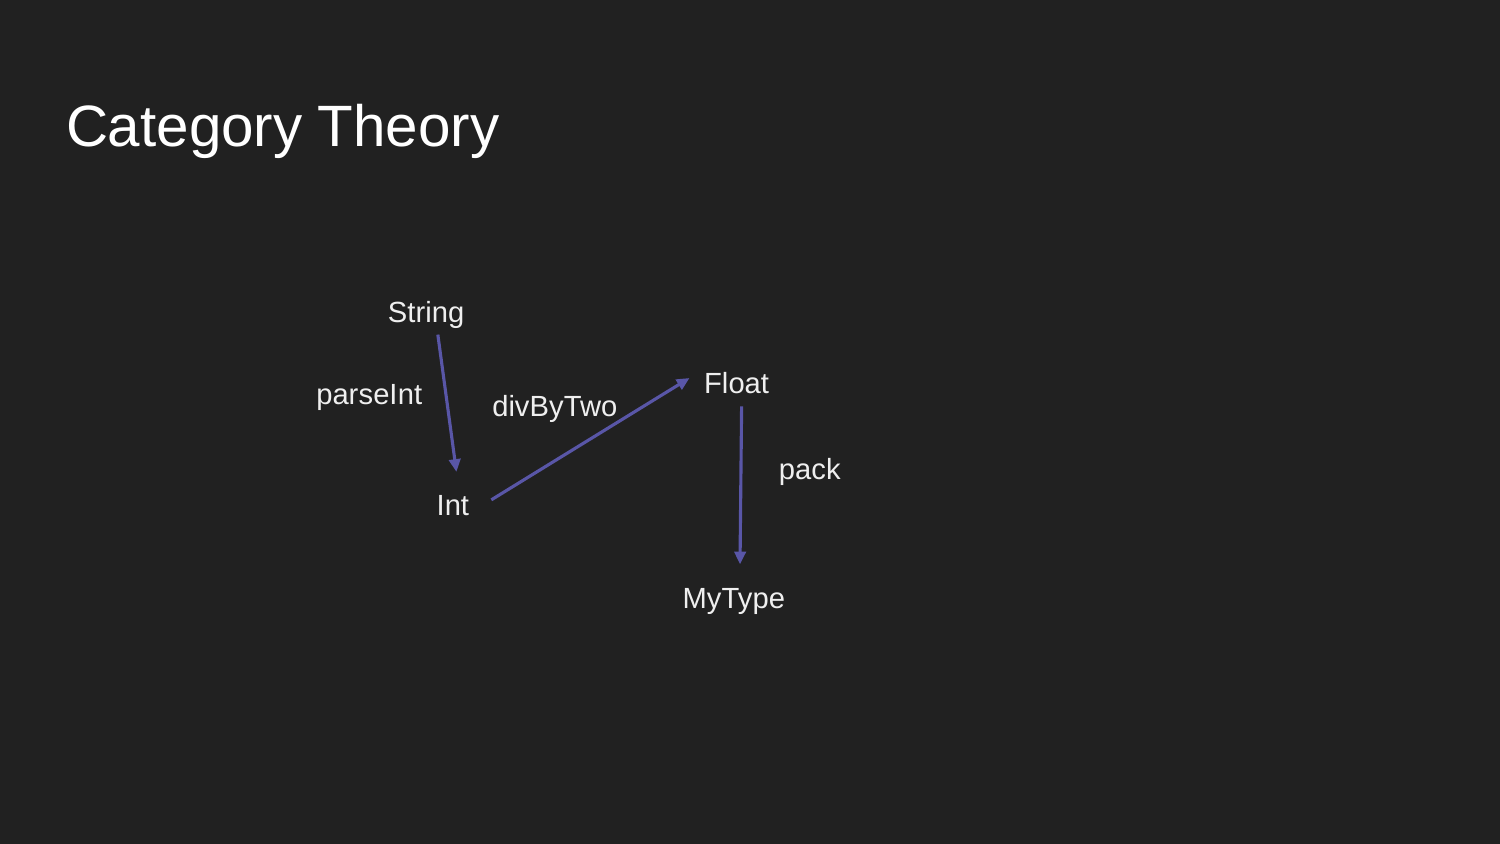

# Category Theory
String
Float
parseInt
divByTwo
pack
Int
MyType